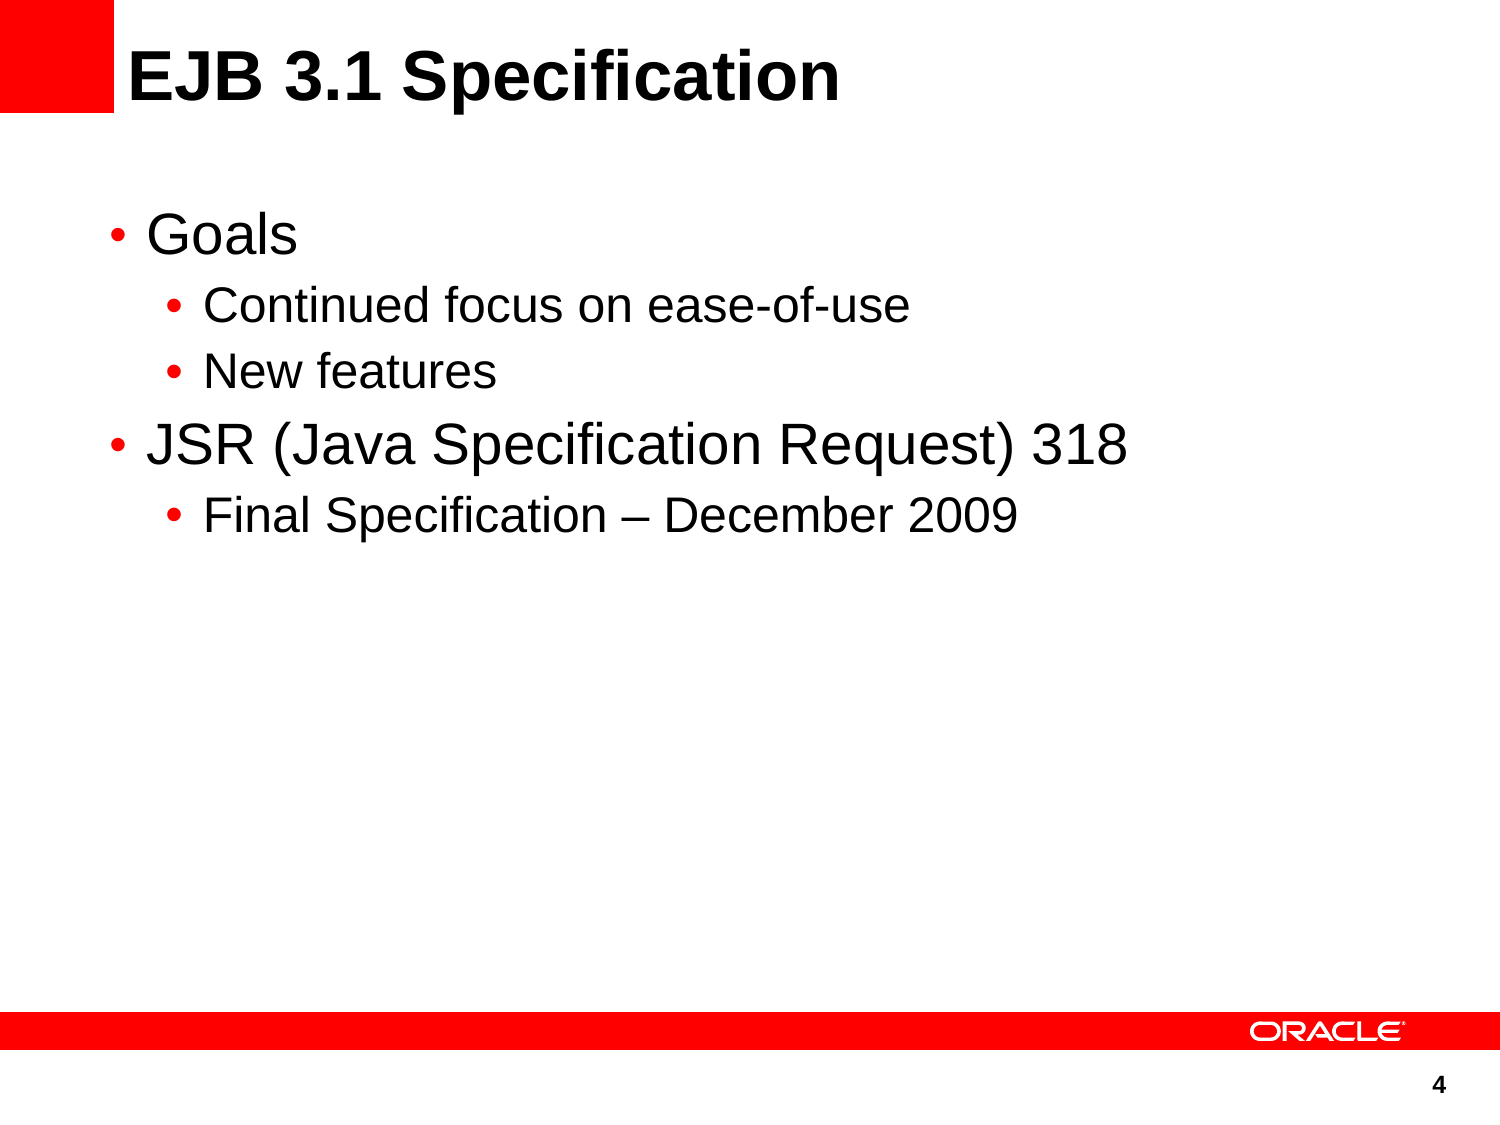

# EJB 3.1 Specification
Goals
Continued focus on ease-of-use
New features
JSR (Java Specification Request) 318
Final Specification – December 2009